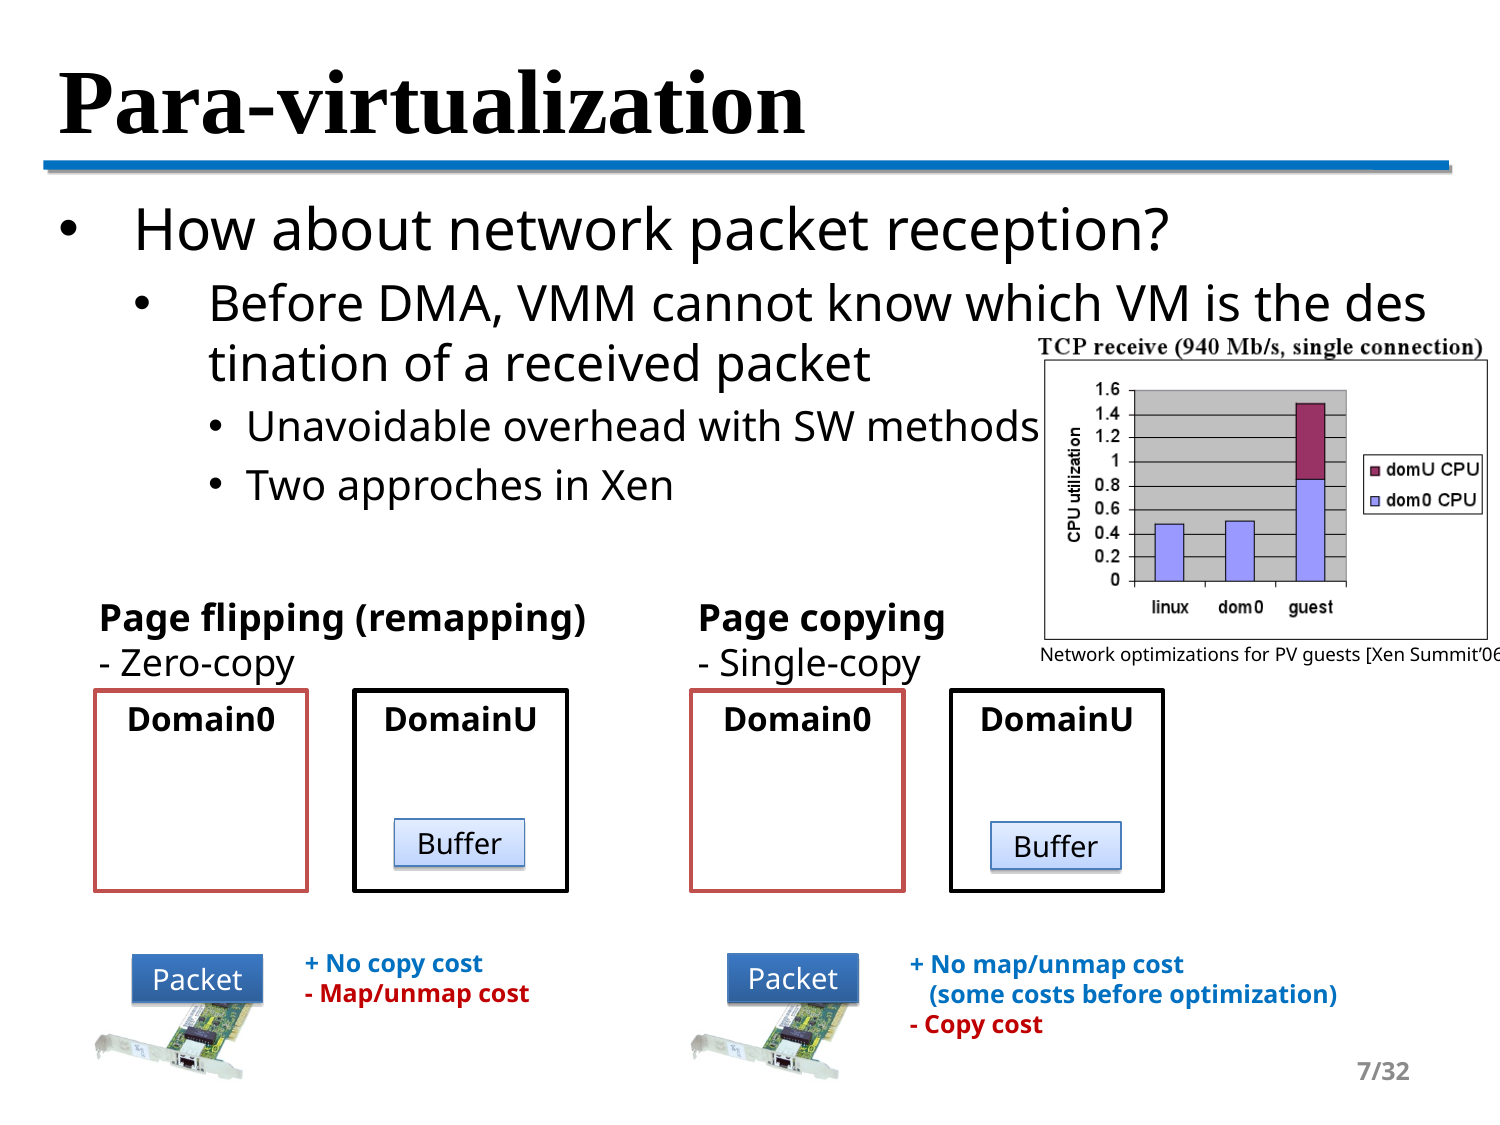

# Para-virtualization
How about network packet reception?
Before DMA, VMM cannot know which VM is the destination of a received packet
Unavoidable overhead with SW methods
Two approches in Xen
Page flipping (remapping)
- Zero-copy
Page copying
- Single-copy
Network optimizations for PV guests [Xen Summit’06]
Domain0
DomainU
Domain0
DomainU
Buffer
Buffer
+ No copy cost
- Map/unmap cost
+ No map/unmap cost
 (some costs before optimization)
- Copy cost
Packet
Packet
Packet